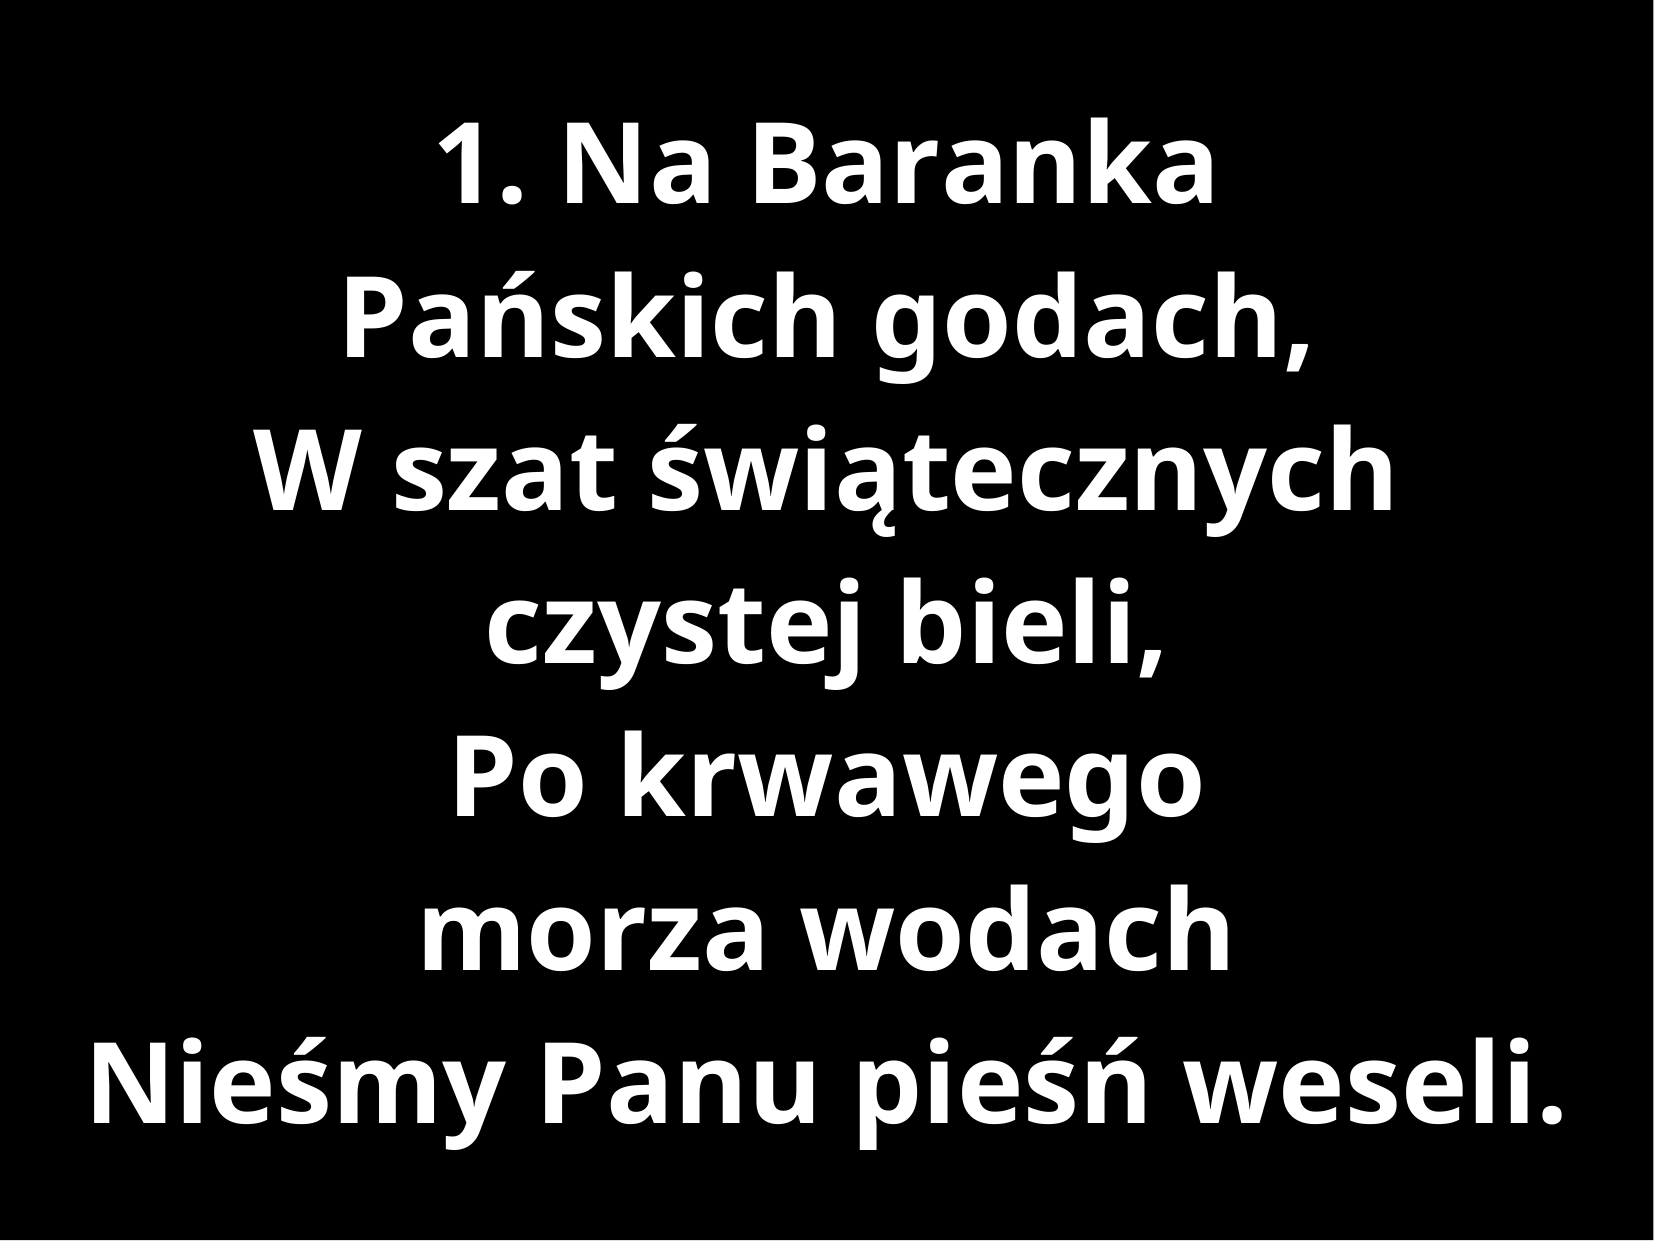

# 1. Na Baranka Pańskich godach, W szat świątecznych czystej bieli, Po krwawego morza wodach Nieśmy Panu pieśń weseli.